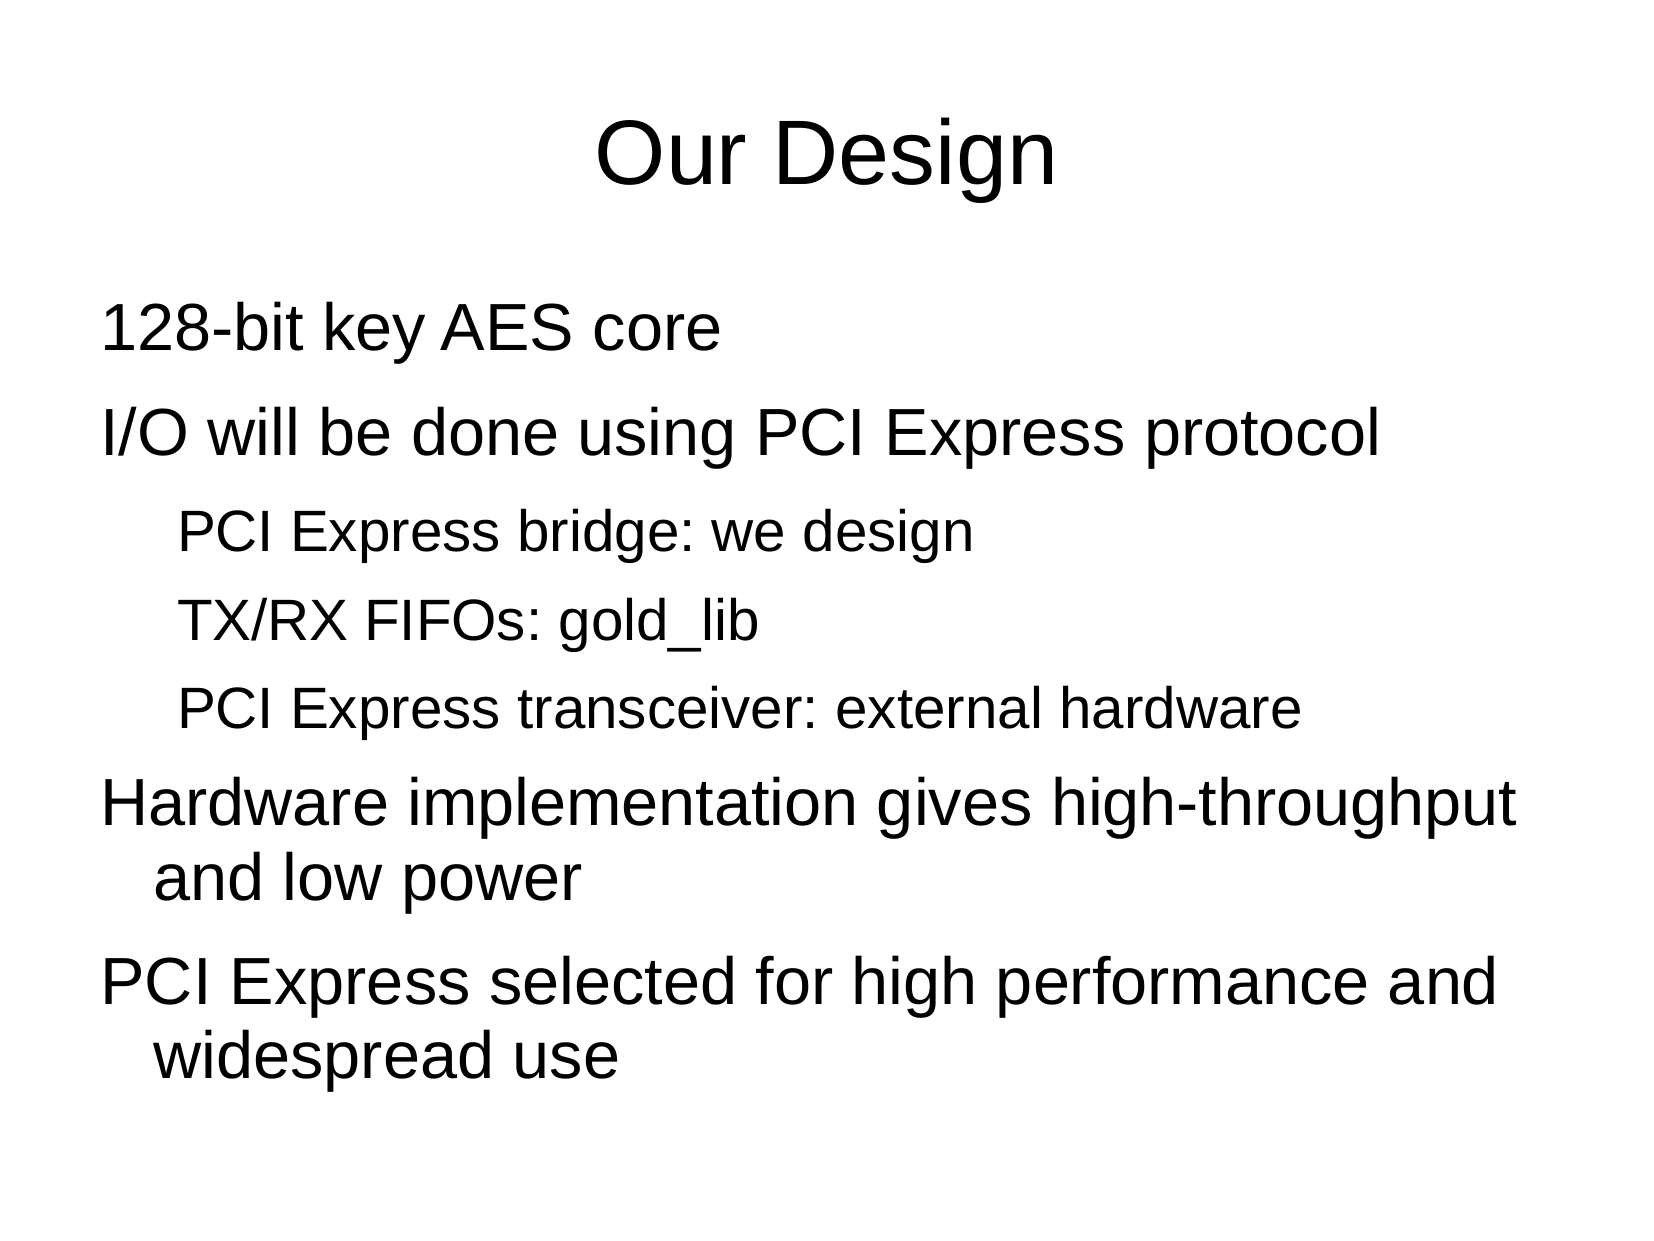

# Our Design
128-bit key AES core
I/O will be done using PCI Express protocol
PCI Express bridge: we design
TX/RX FIFOs: gold_lib
PCI Express transceiver: external hardware
Hardware implementation gives high-throughput and low power
PCI Express selected for high performance and widespread use